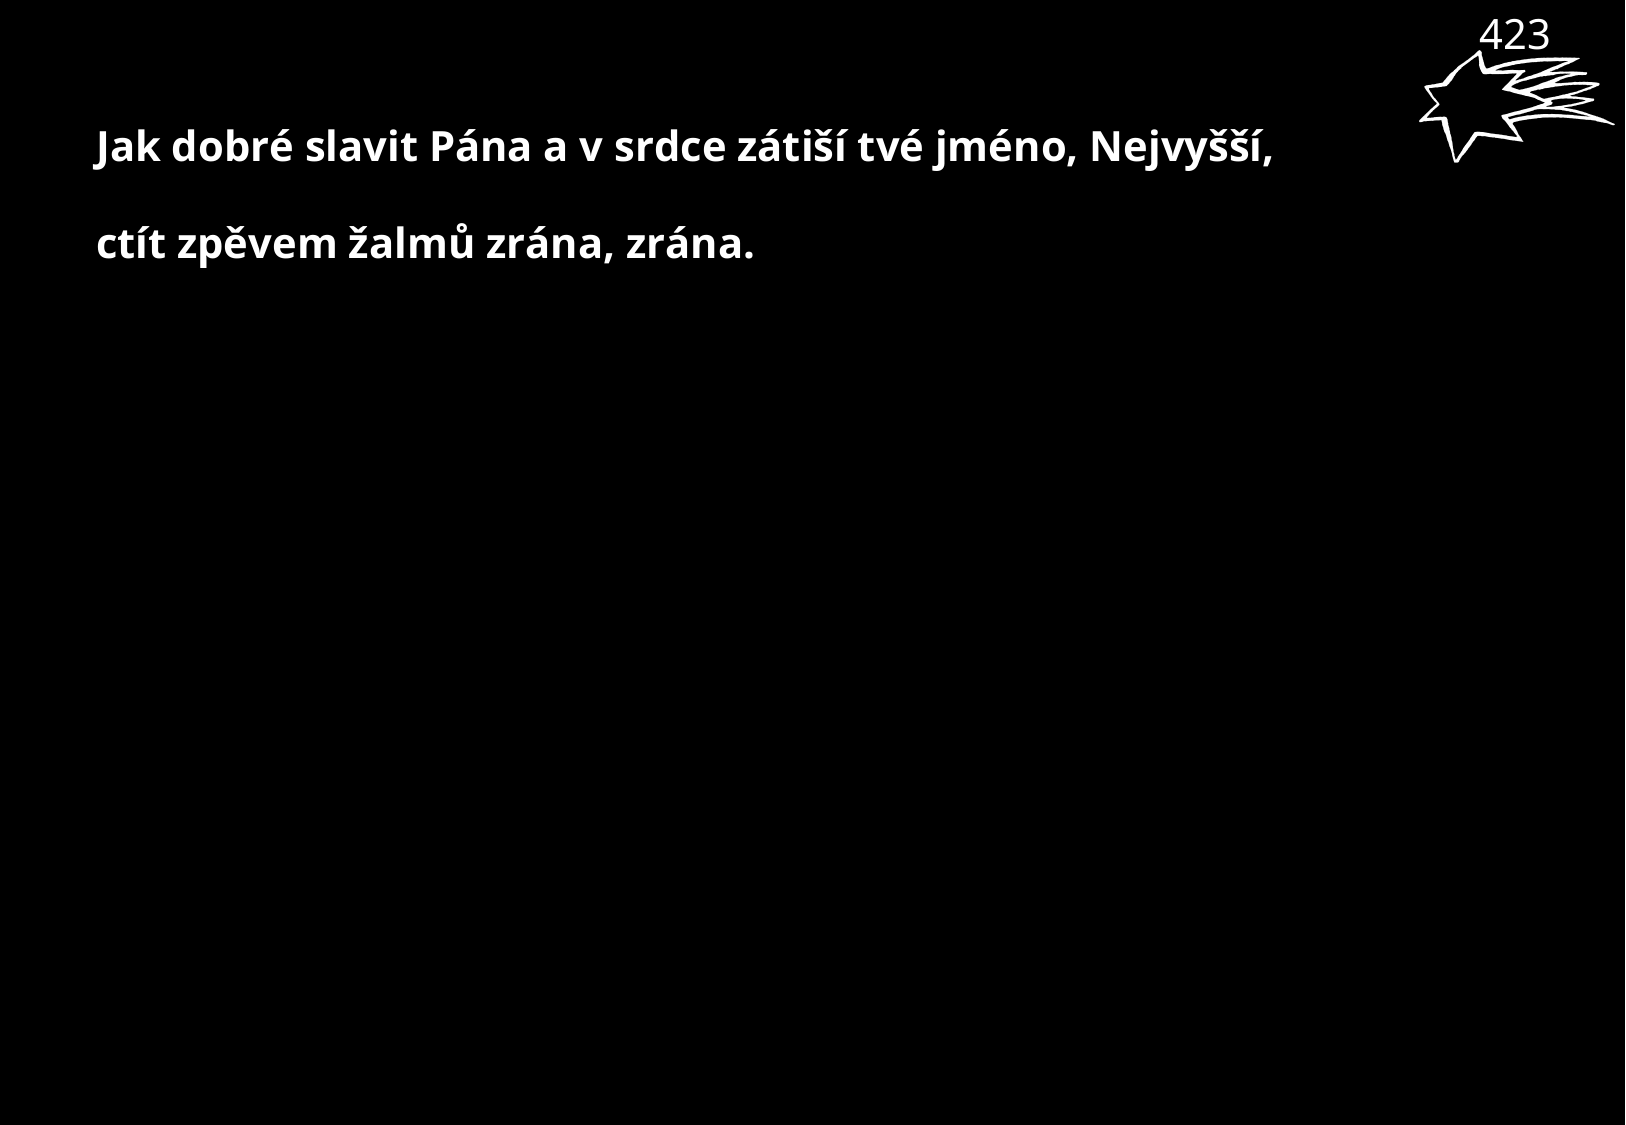

423
# Jak dobré slavit Pána a v srdce zátiší tvé jméno, Nejvyšší,
ctít zpěvem žalmů zrána, zrána.